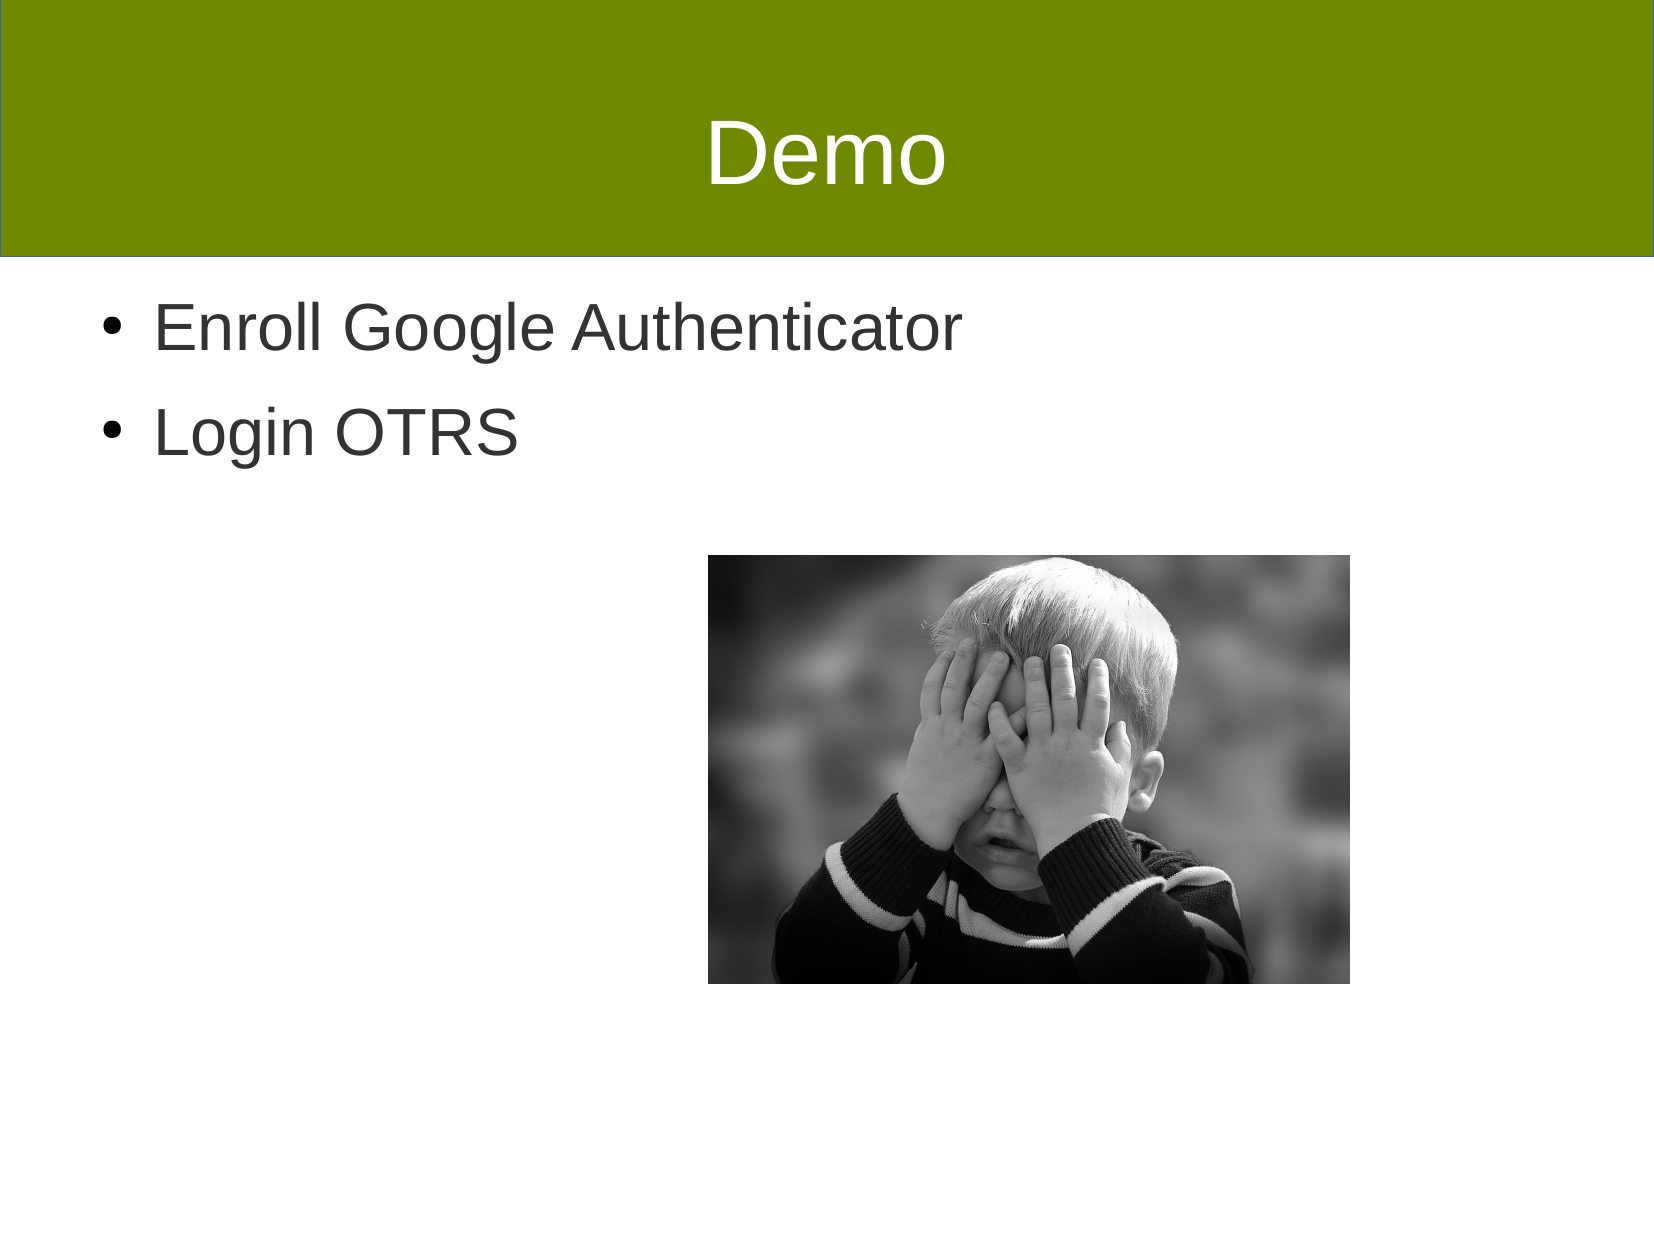

# Demo
Enroll Google Authenticator
Login OTRS